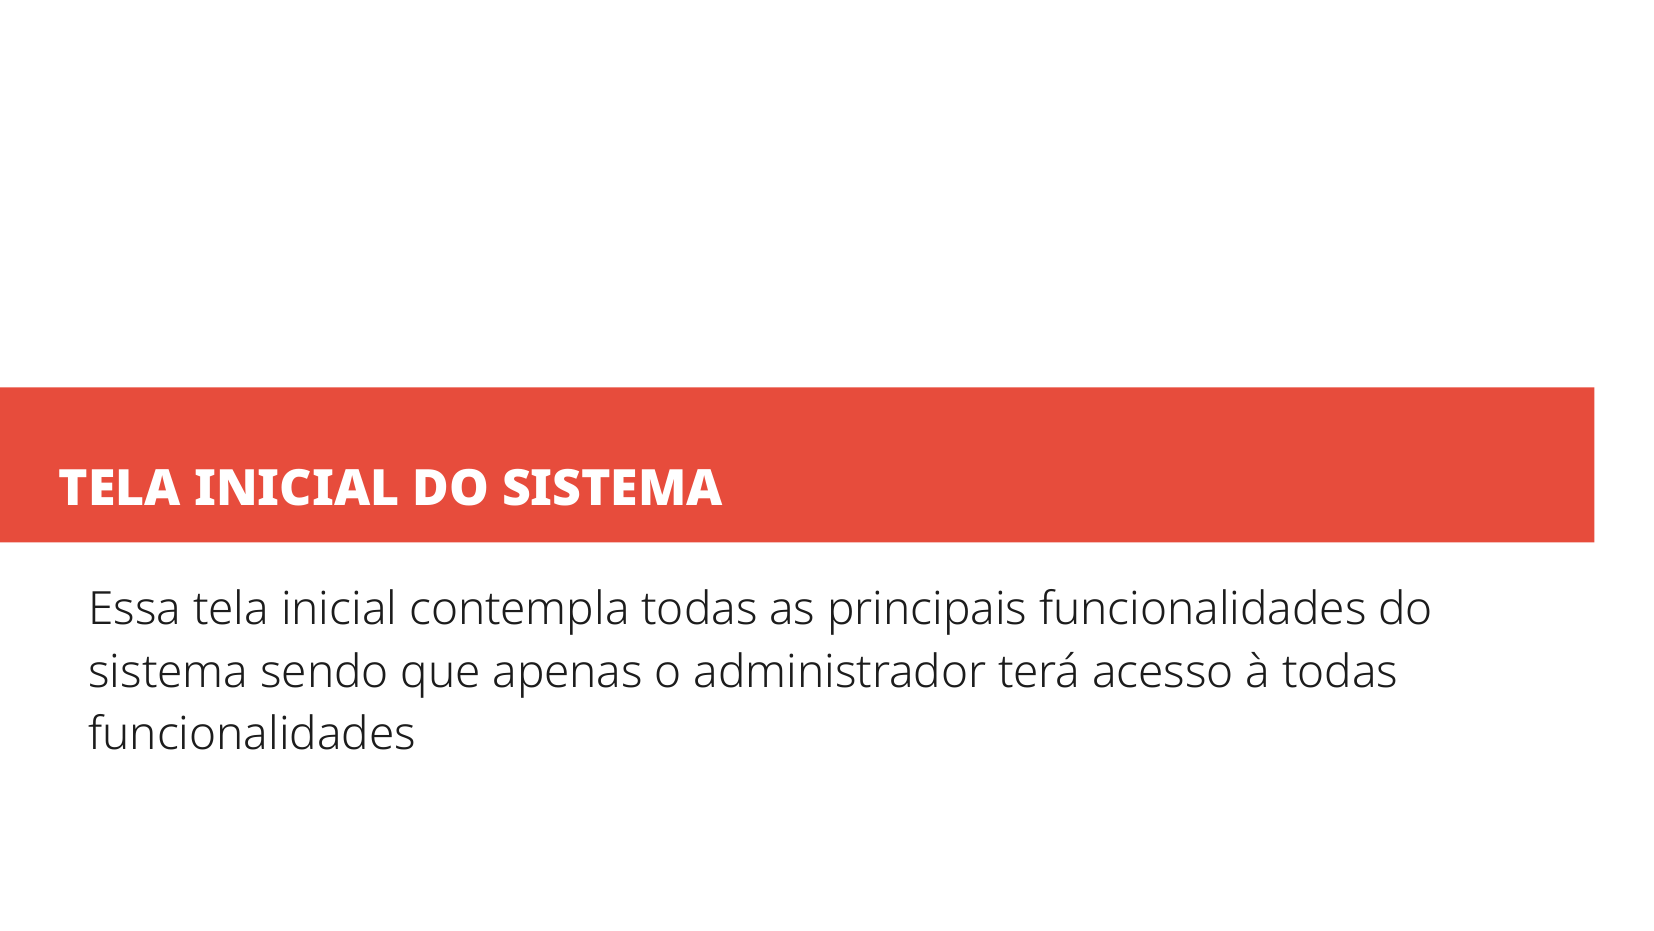

# TELA INICIAL DO SISTEMA
Essa tela inicial contempla todas as principais funcionalidades do sistema sendo que apenas o administrador terá acesso à todas funcionalidades